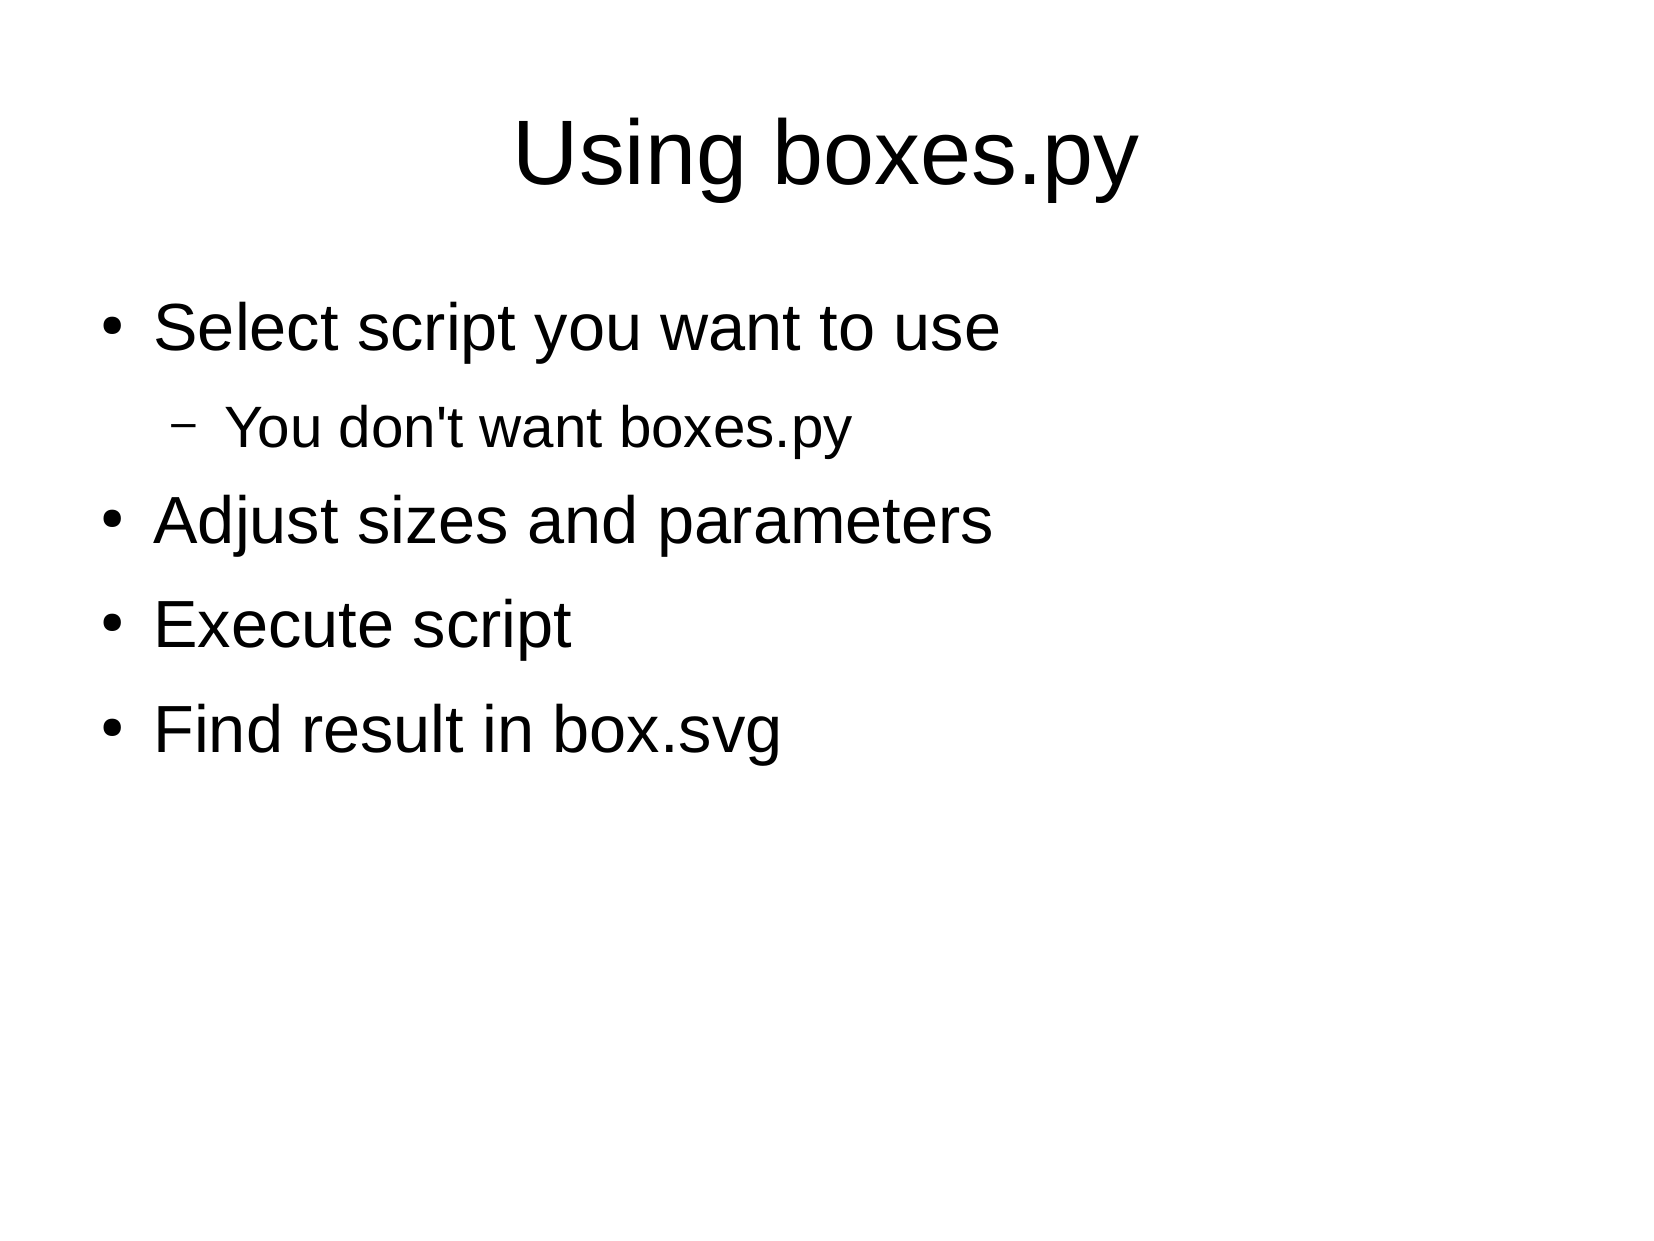

# Using boxes.py
Select script you want to use
You don't want boxes.py
Adjust sizes and parameters
Execute script
Find result in box.svg